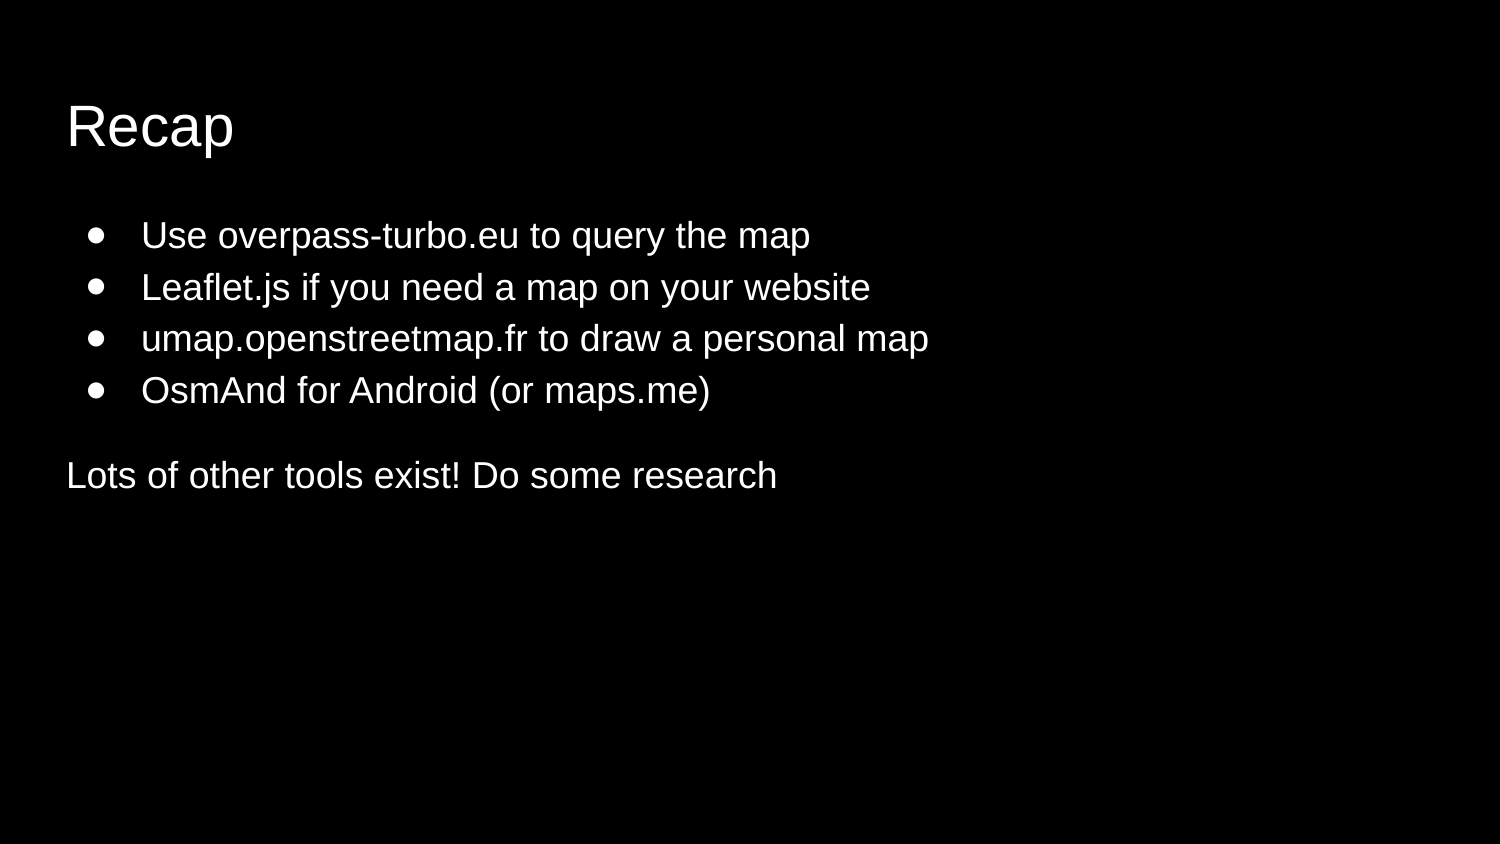

# Recap
Use overpass-turbo.eu to query the map
Leaflet.js if you need a map on your website
umap.openstreetmap.fr to draw a personal map
OsmAnd for Android (or maps.me)
Lots of other tools exist! Do some research